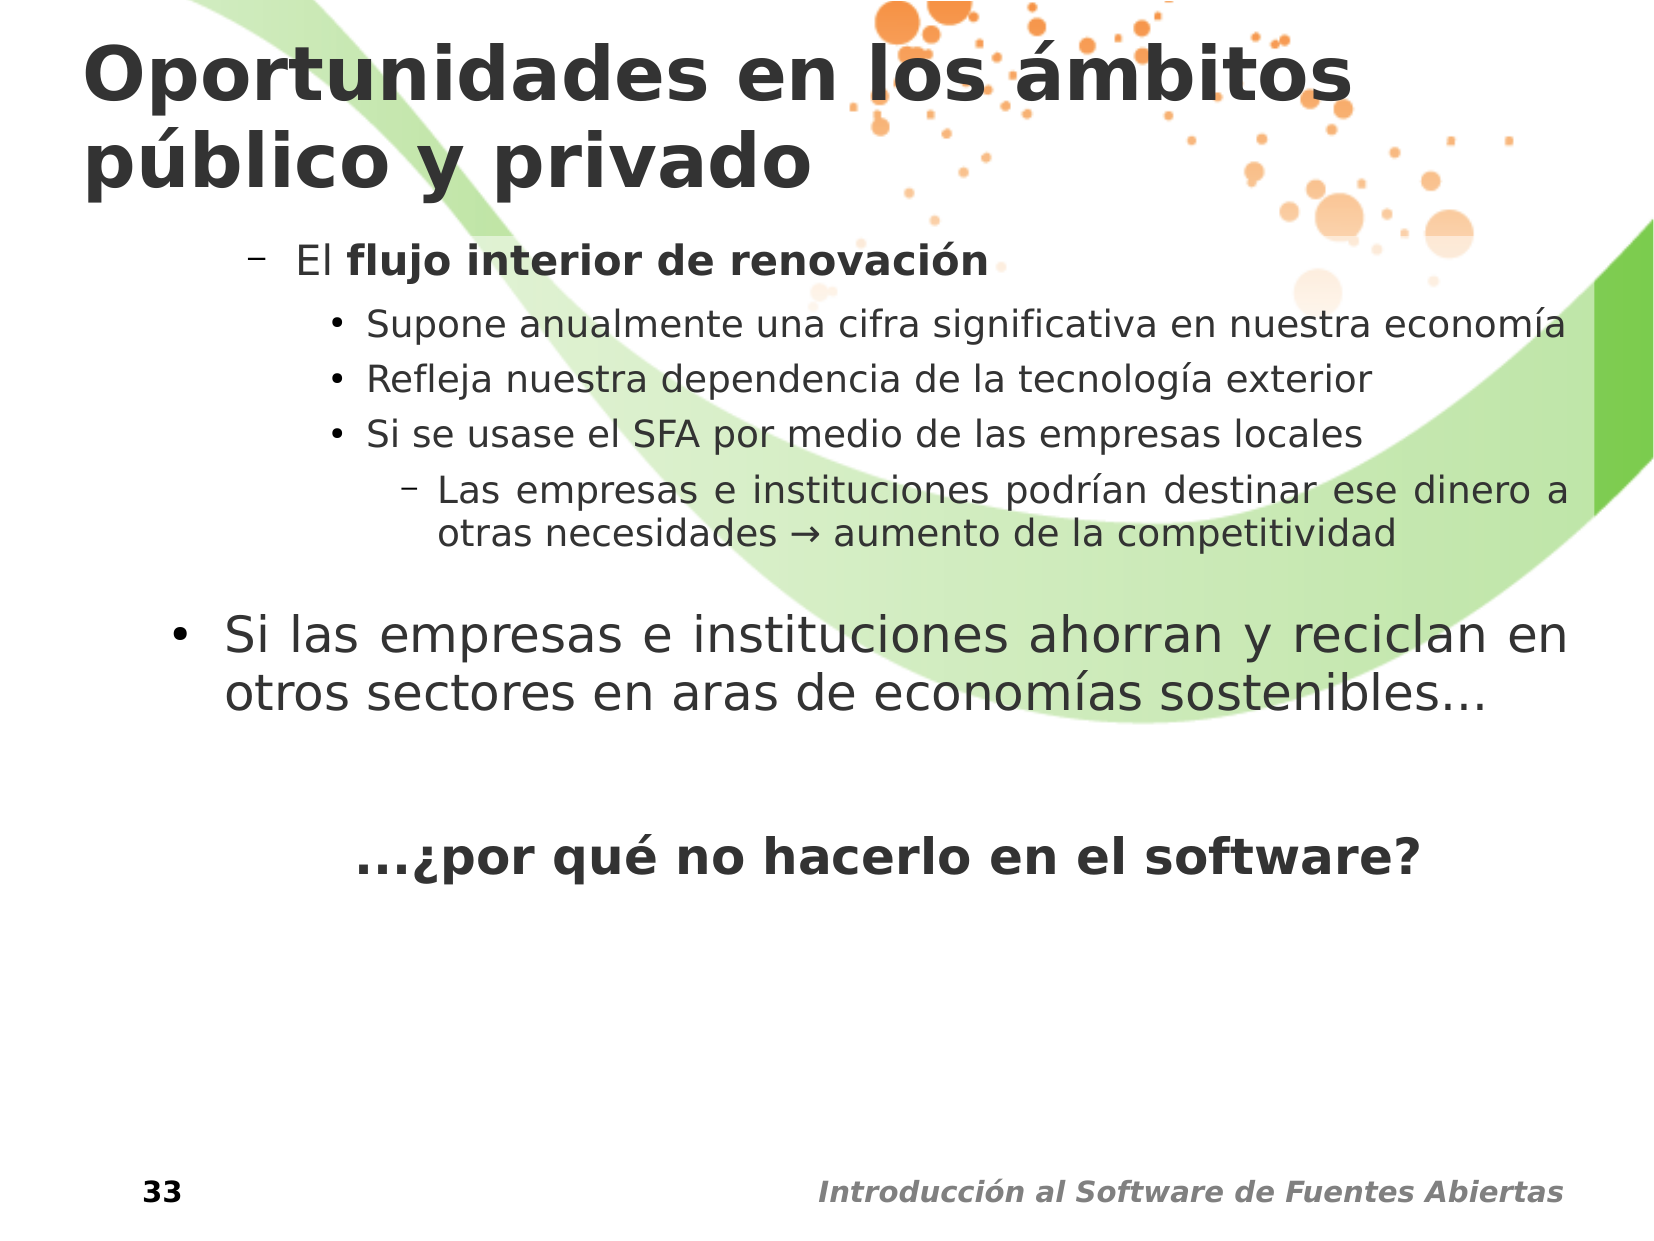

# Oportunidades en los ámbitos público y privado
El flujo interior de renovación
Supone anualmente una cifra significativa en nuestra economía
Refleja nuestra dependencia de la tecnología exterior
Si se usase el SFA por medio de las empresas locales
Las empresas e instituciones podrían destinar ese dinero a otras necesidades → aumento de la competitividad
Si las empresas e instituciones ahorran y reciclan en otros sectores en aras de economías sostenibles...
...¿por qué no hacerlo en el software?